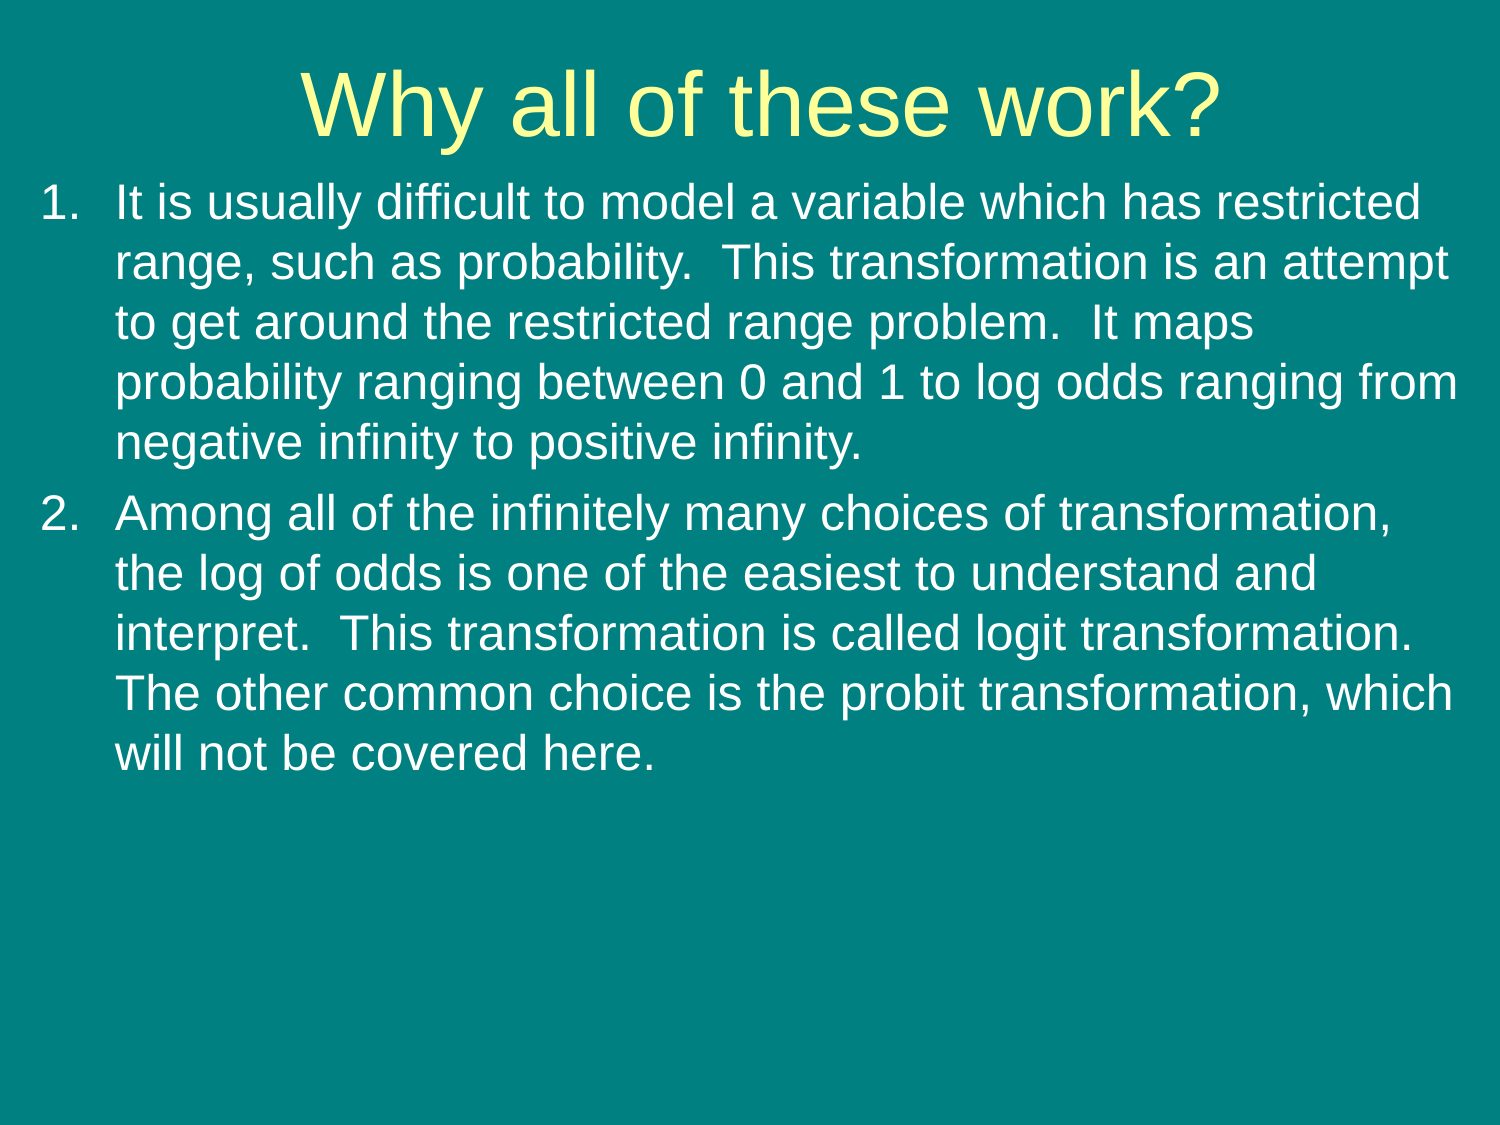

# Why all of these work?
It is usually difficult to model a variable which has restricted range, such as probability. This transformation is an attempt to get around the restricted range problem. It maps probability ranging between 0 and 1 to log odds ranging from negative infinity to positive infinity.
Among all of the infinitely many choices of transformation, the log of odds is one of the easiest to understand and interpret. This transformation is called logit transformation. The other common choice is the probit transformation, which will not be covered here.